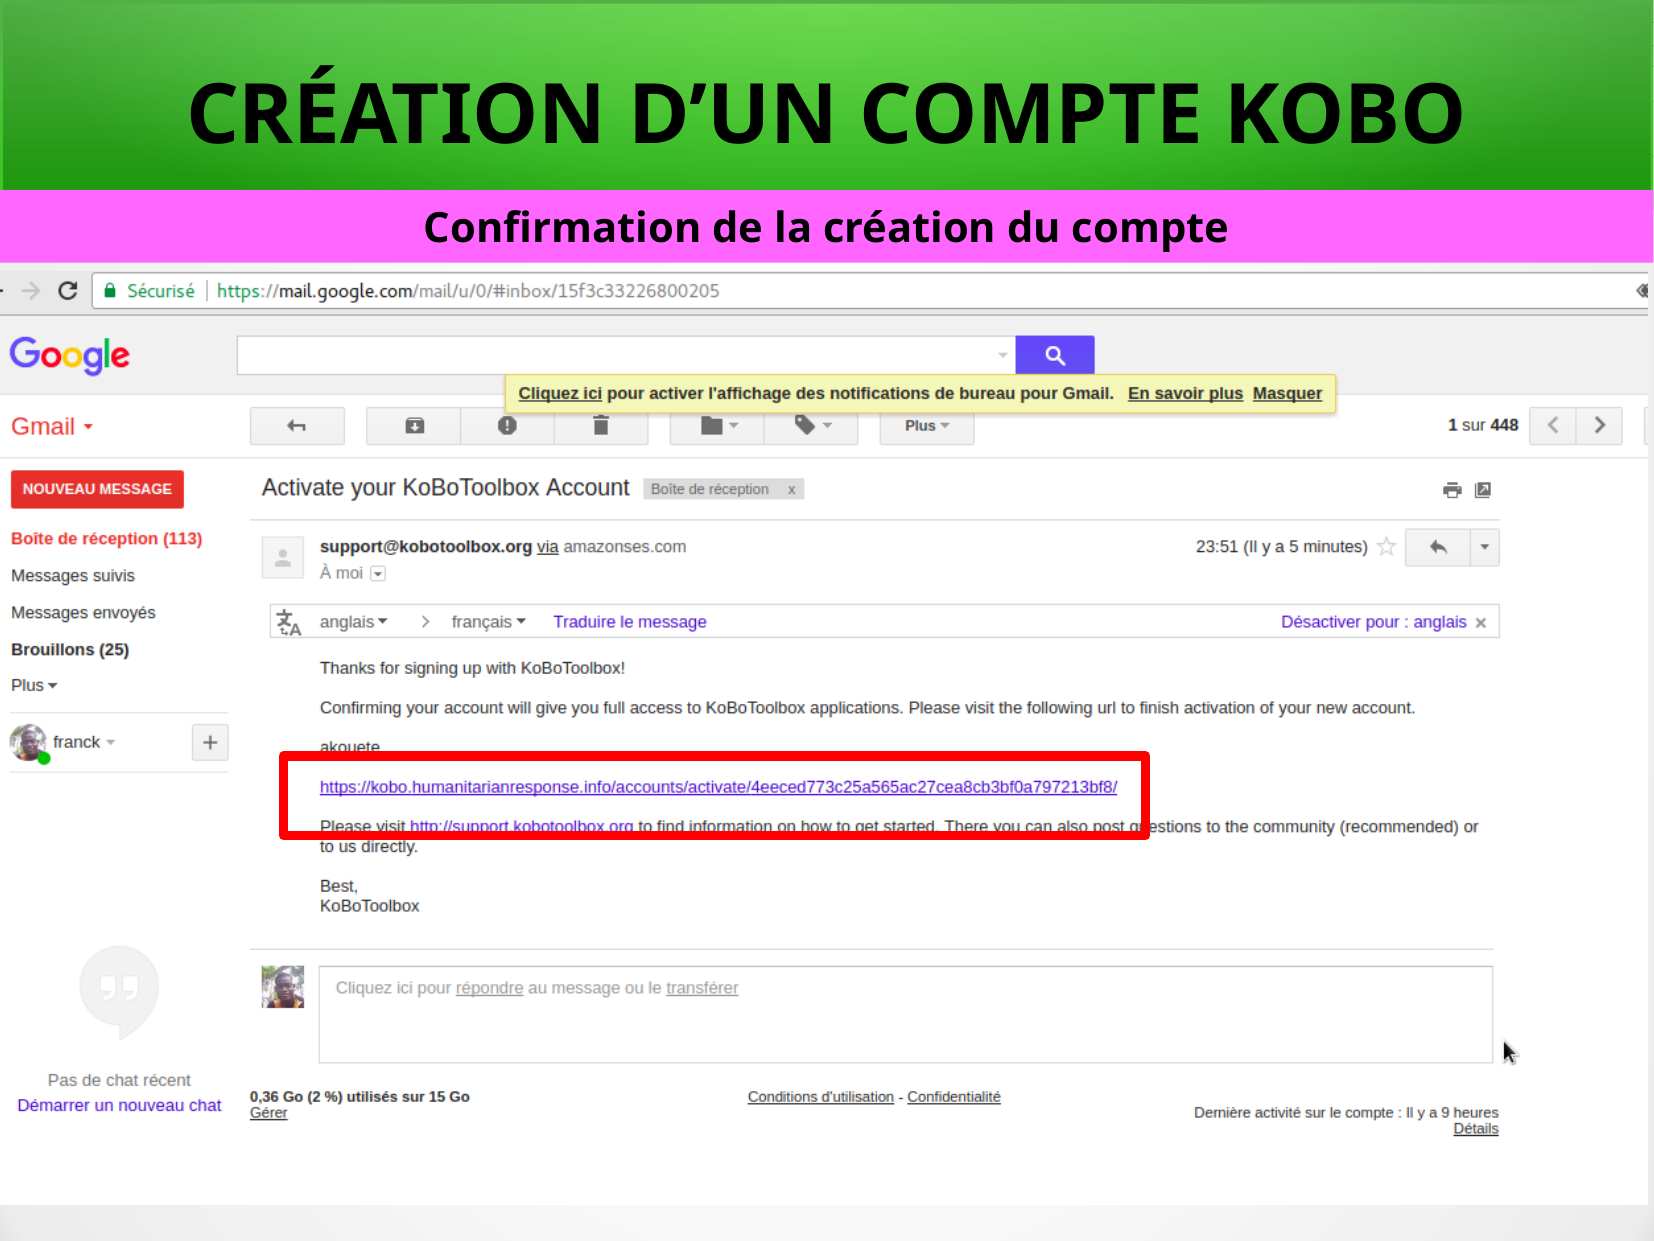

CRÉATION D’UN COMPTE KOBO
Confirmation de la création du compte